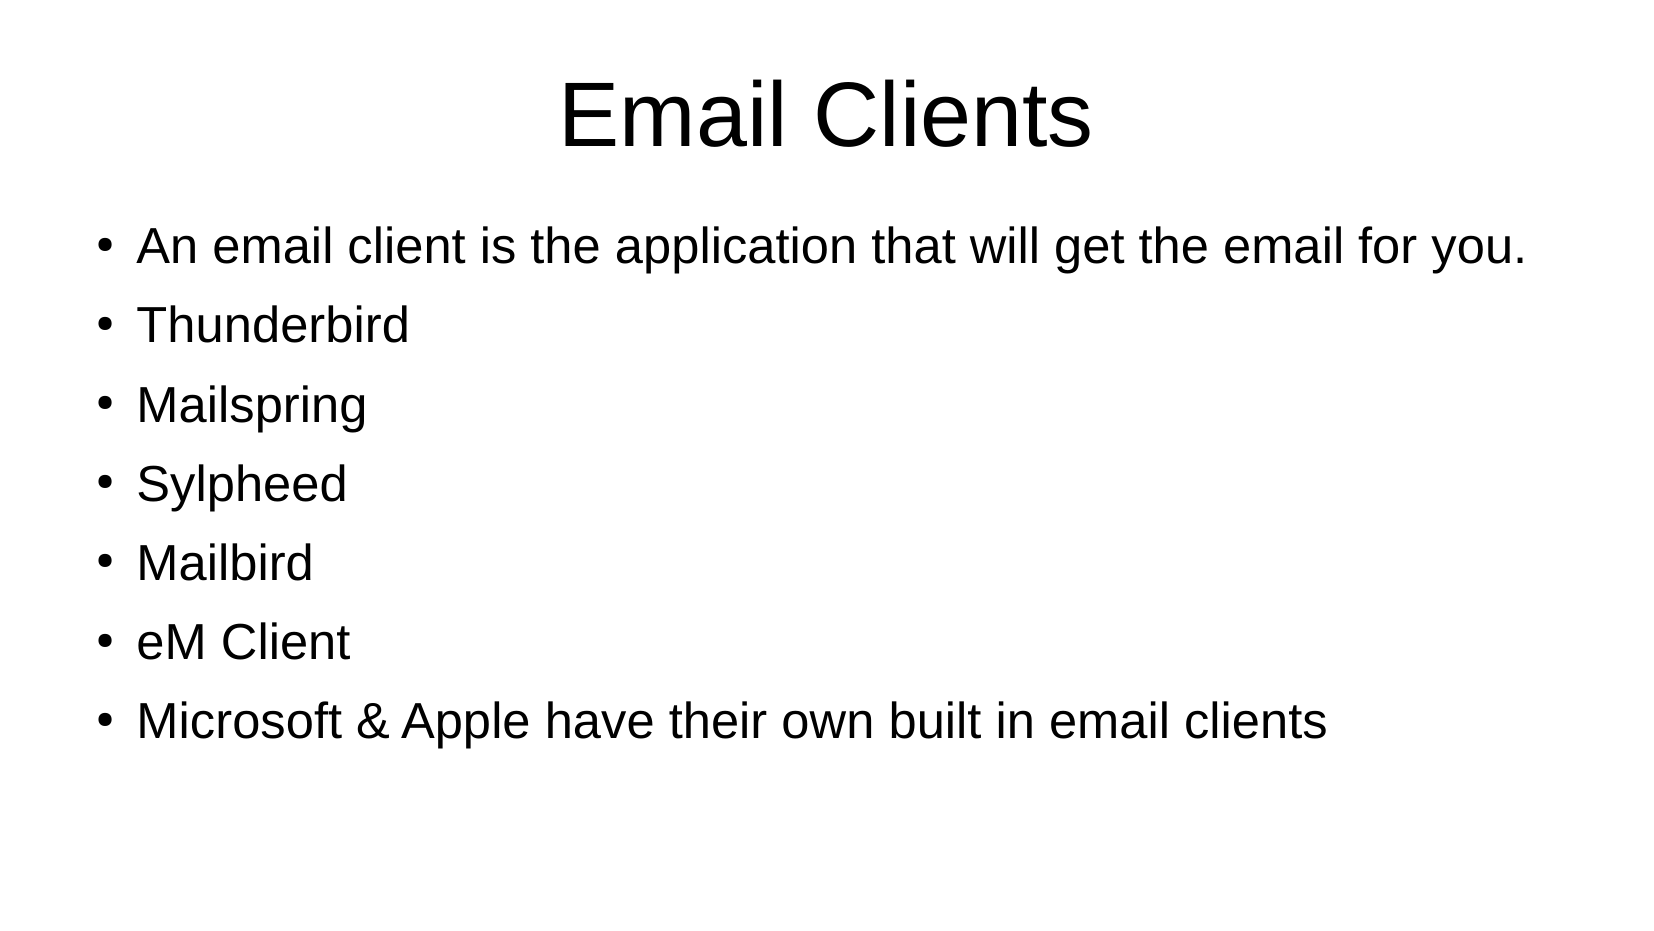

# Email Clients
An email client is the application that will get the email for you.
Thunderbird
Mailspring
Sylpheed
Mailbird
eM Client
Microsoft & Apple have their own built in email clients